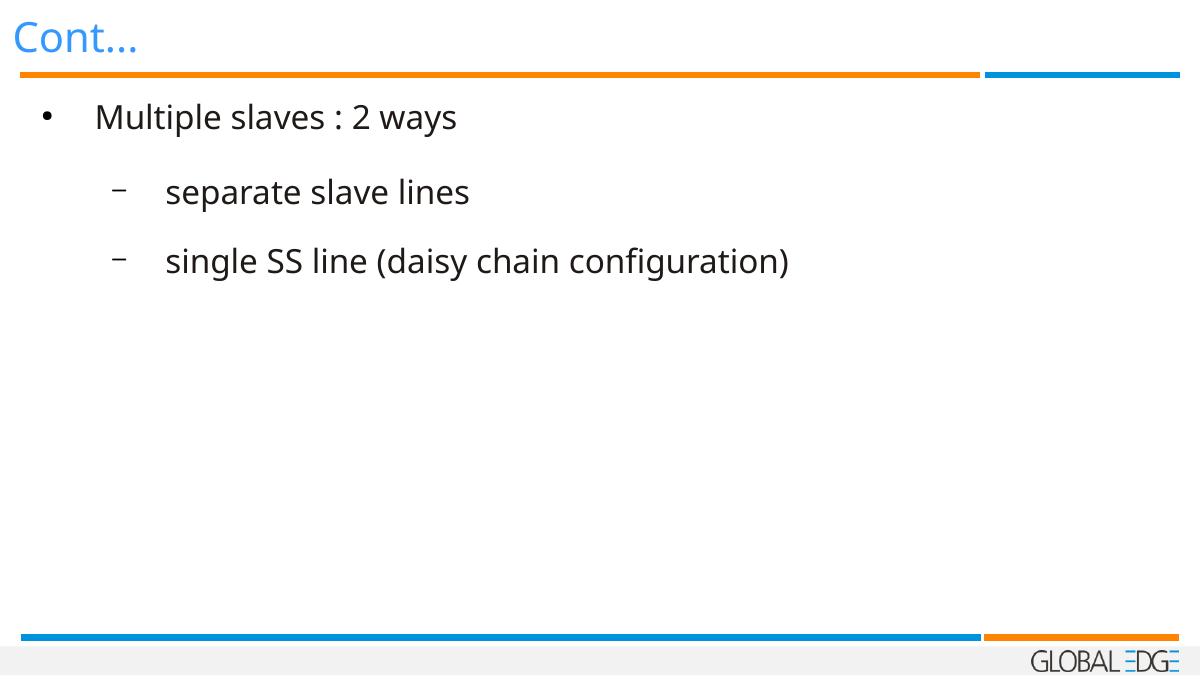

# Cont...
Multiple slaves : 2 ways
separate slave lines
single SS line (daisy chain configuration)